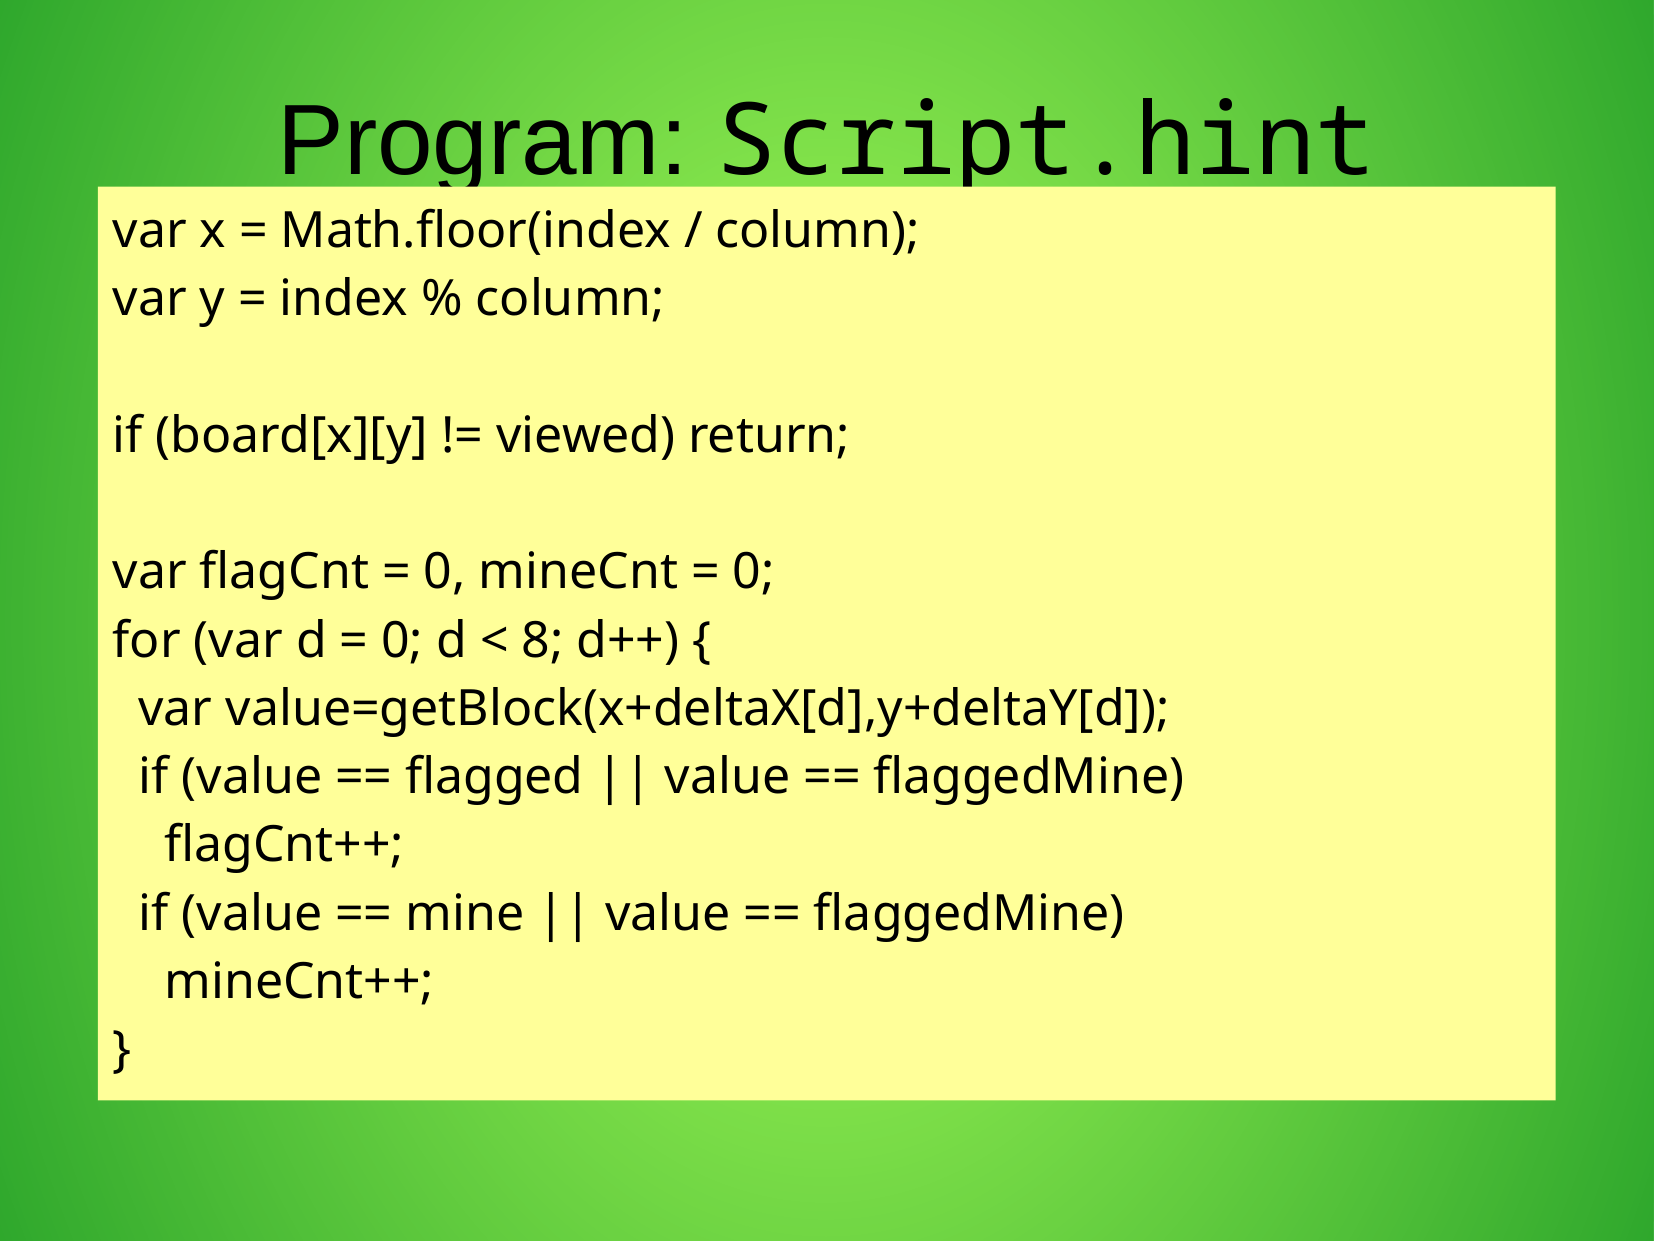

Program: Script.hint
var x = Math.floor(index / column);
var y = index % column;
if (board[x][y] != viewed) return;
var flagCnt = 0, mineCnt = 0;
for (var d = 0; d < 8; d++) {
 var value=getBlock(x+deltaX[d],y+deltaY[d]);
 if (value == flagged || value == flaggedMine)
 flagCnt++;
 if (value == mine || value == flaggedMine)
 mineCnt++;
}